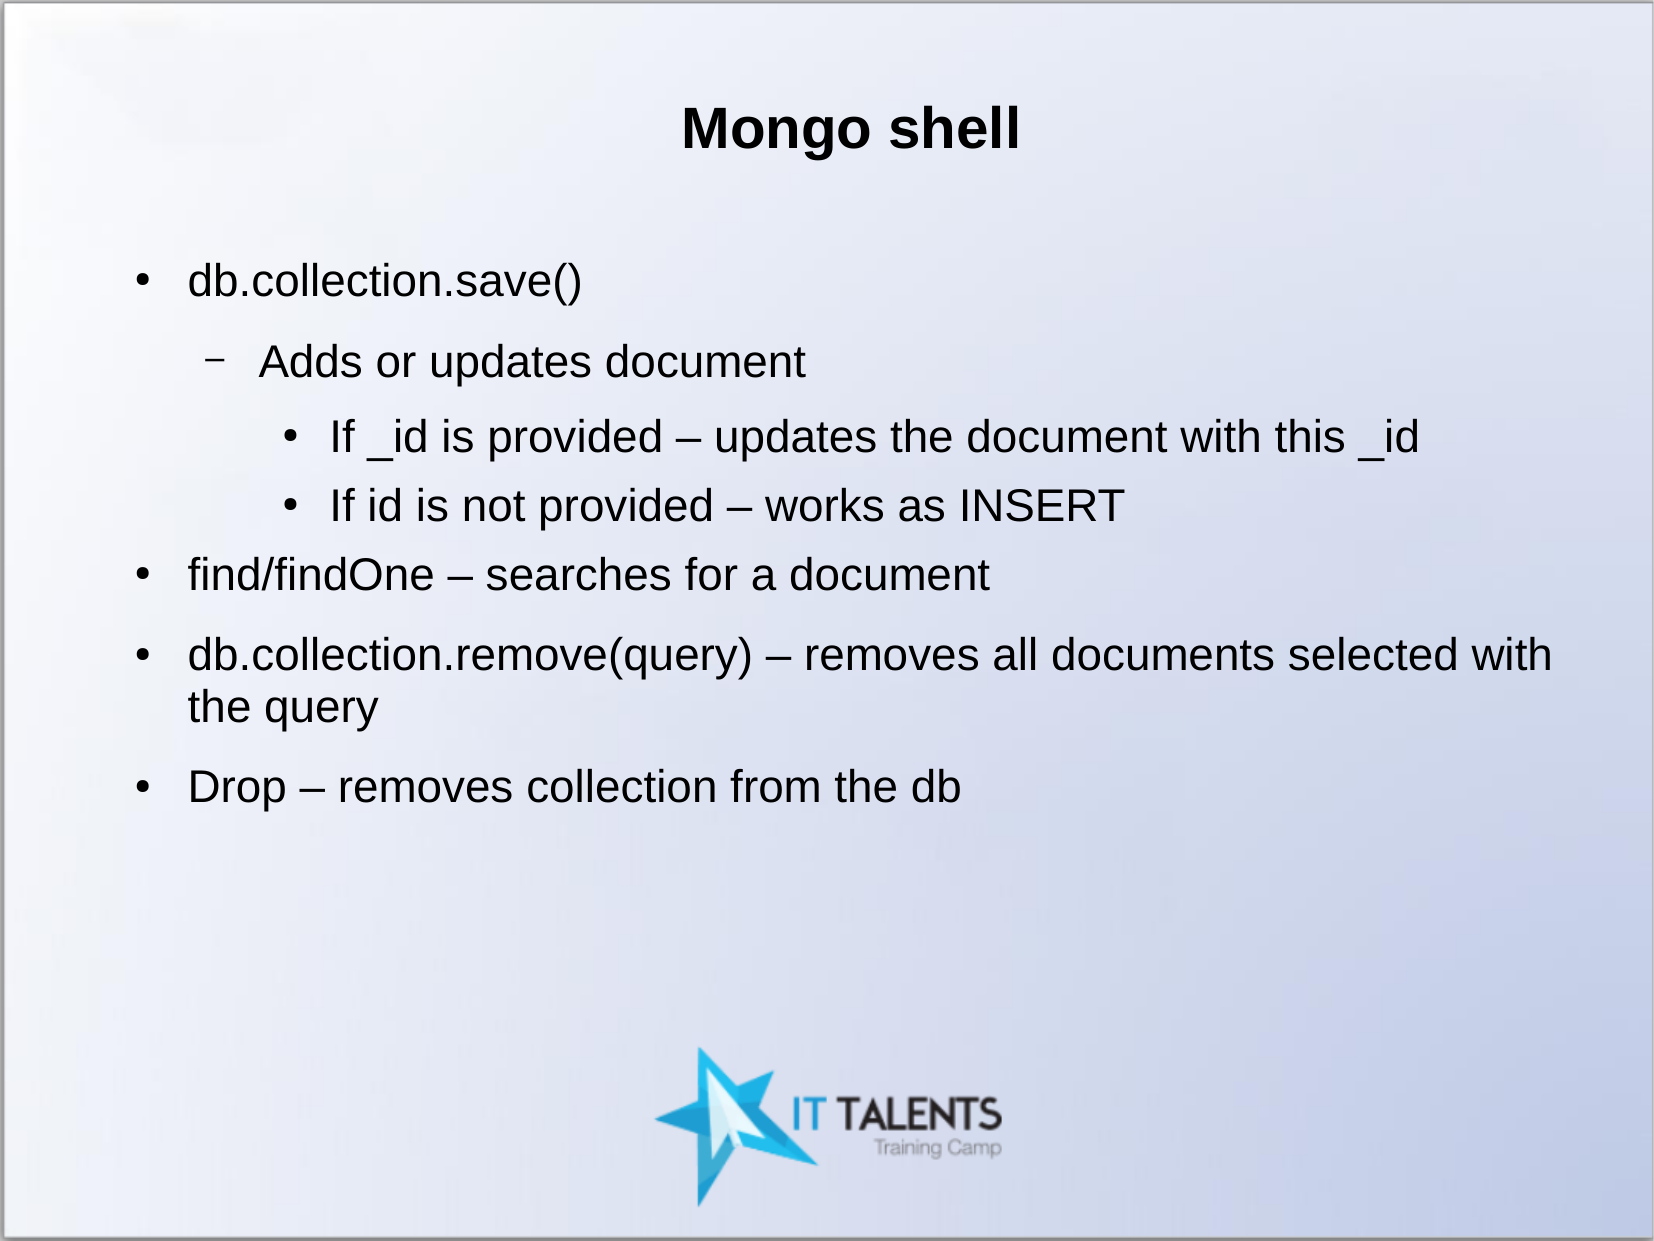

# Mongo shell
db.collection.save()
Adds or updates document
If _id is provided – updates the document with this _id
If id is not provided – works as INSERT
find/findOne – searches for a document
db.collection.remove(query) – removes all documents selected with the query
Drop – removes collection from the db